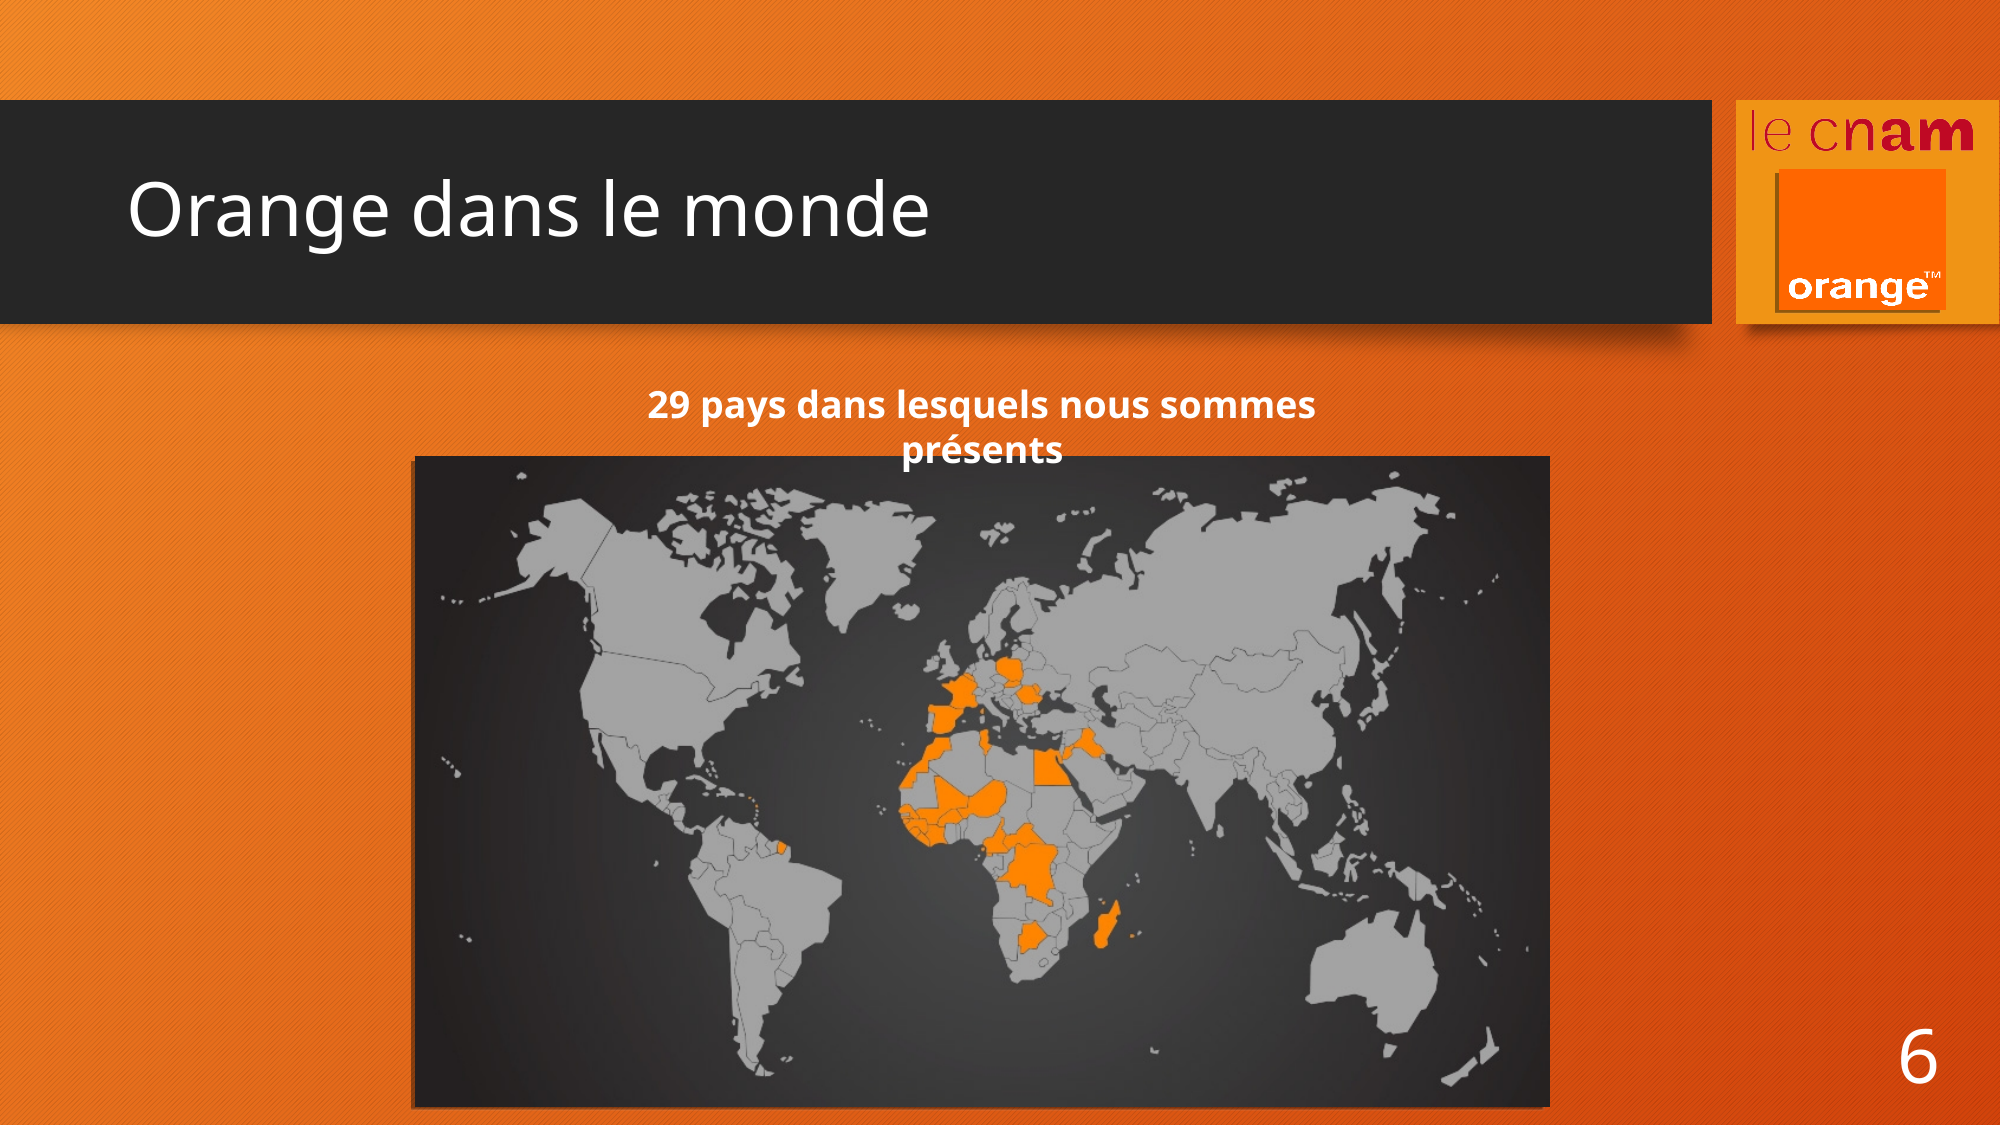

# Orange dans le monde
29 pays dans lesquels nous sommes présents